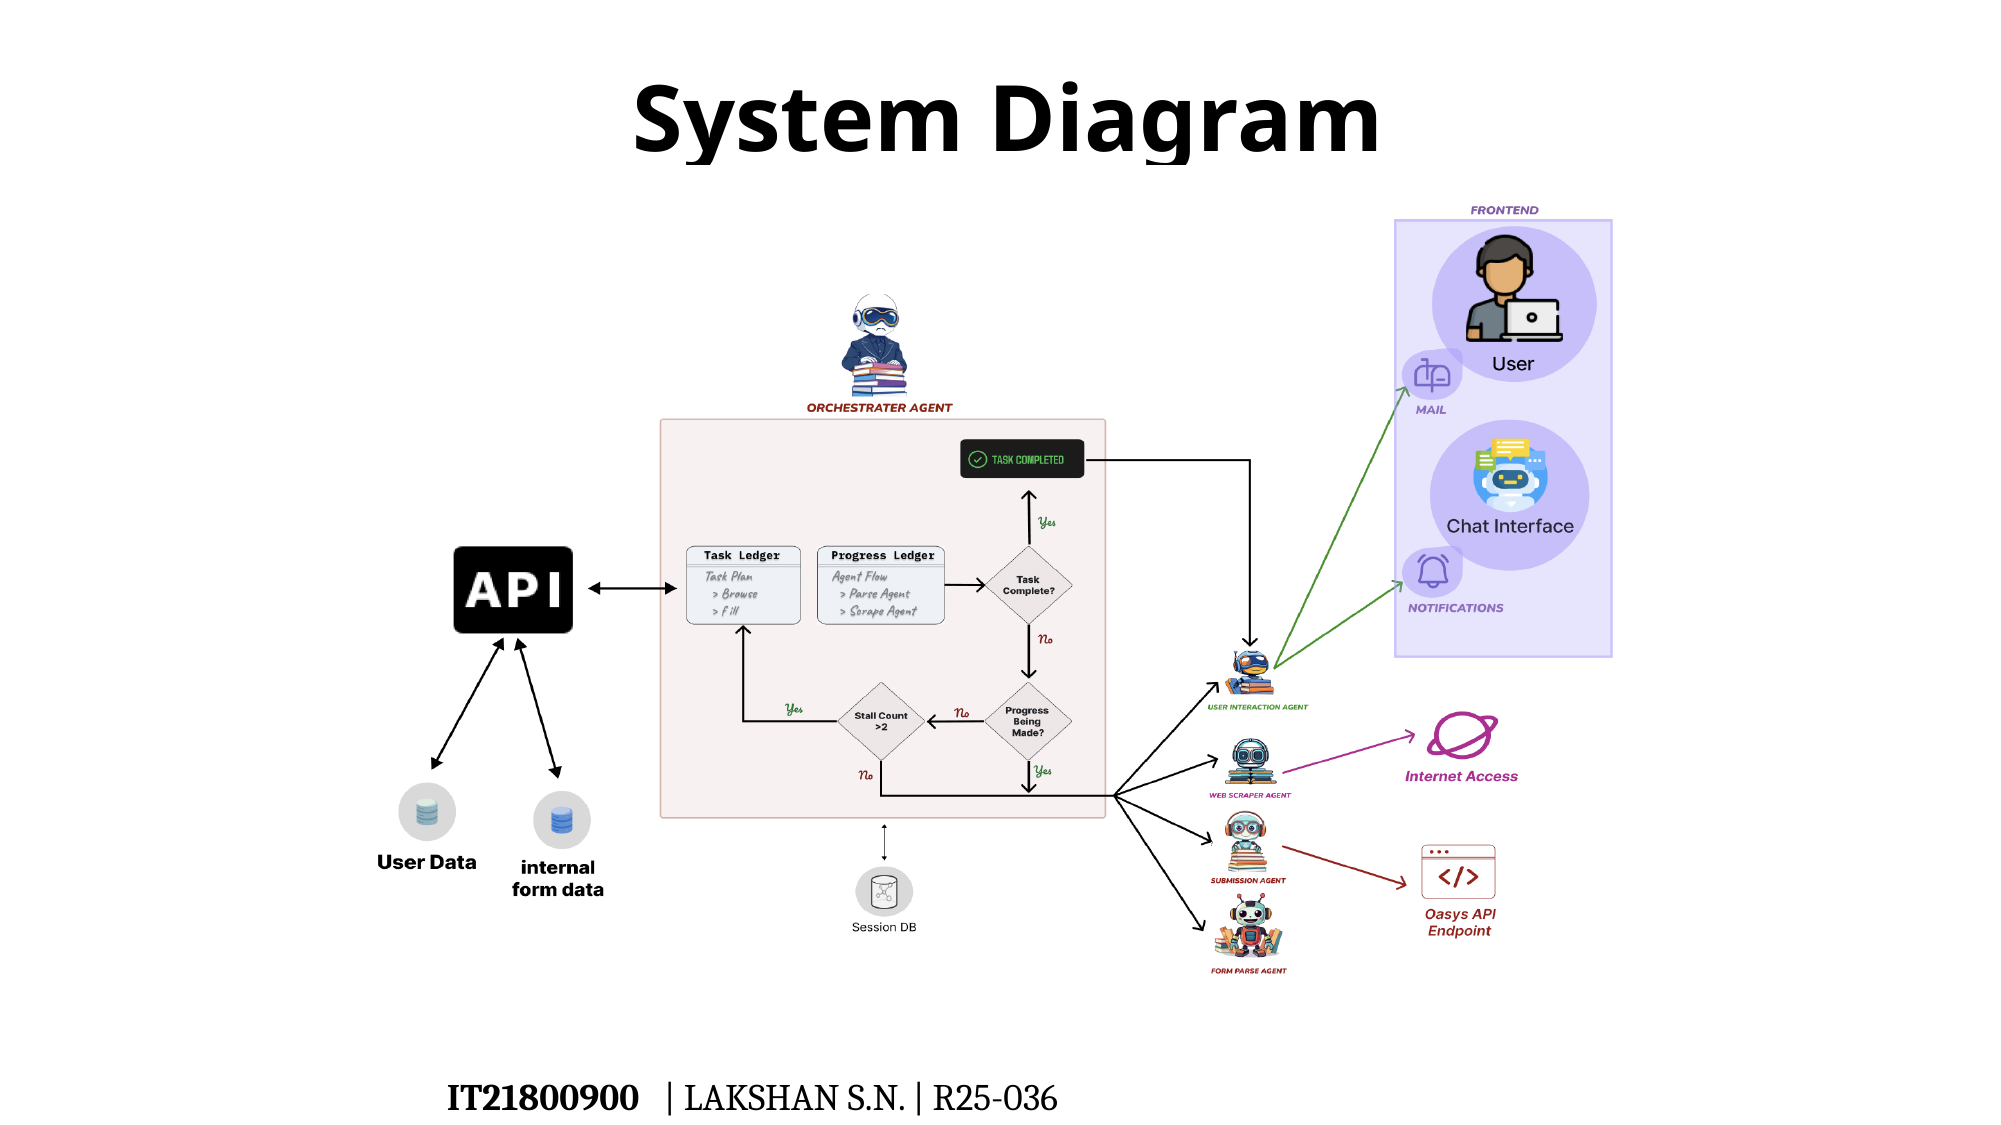

# System Diagram
IT21800900 | LAKSHAN S.N. | R25-036